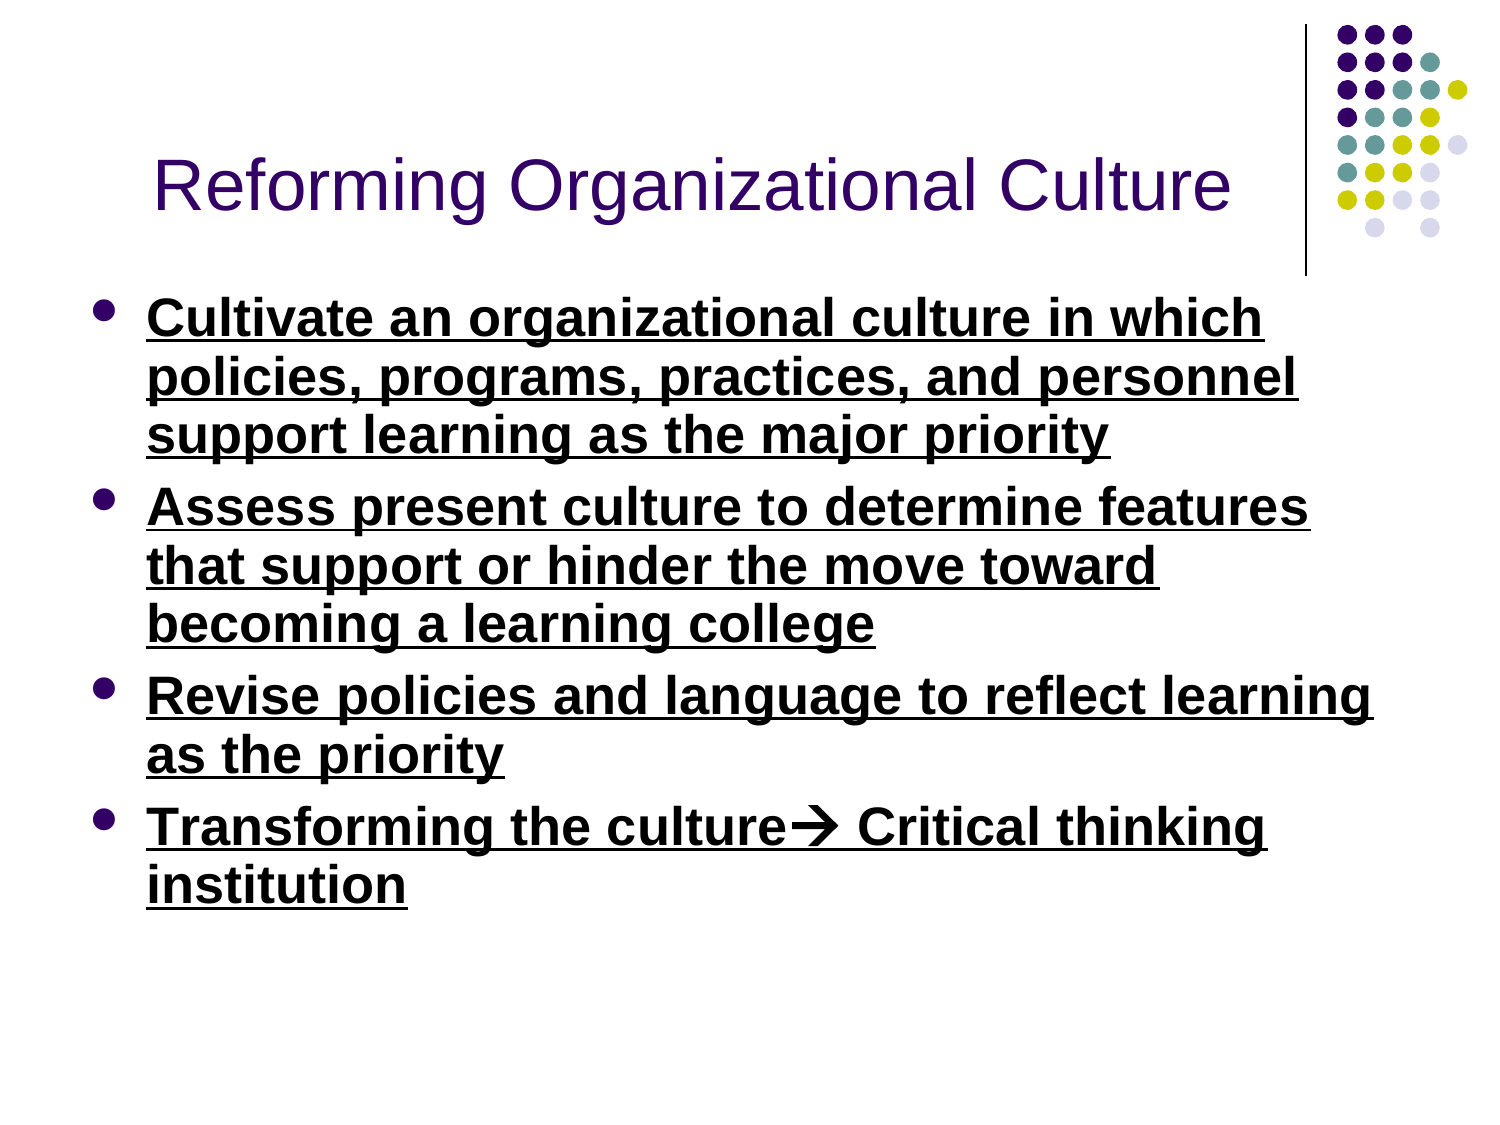

# Reforming Organizational Culture
Cultivate an organizational culture in which policies, programs, practices, and personnel support learning as the major priority
Assess present culture to determine features that support or hinder the move toward becoming a learning college
Revise policies and language to reflect learning as the priority
Transforming the culture Critical thinking institution